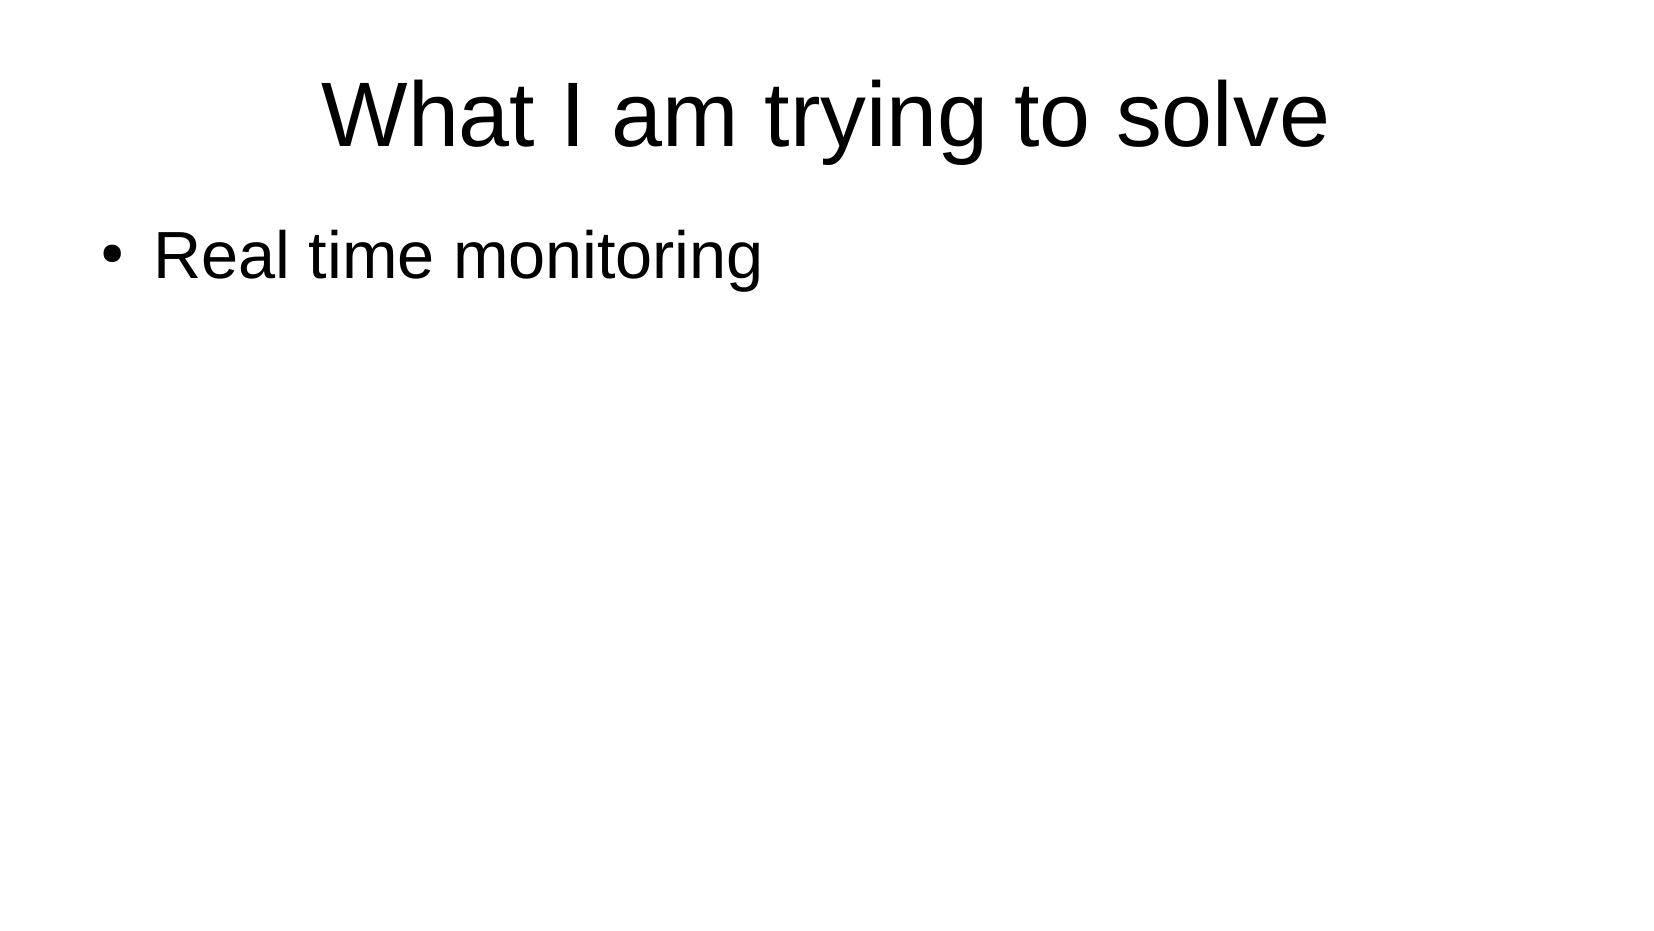

# What I am trying to solve
Real time monitoring